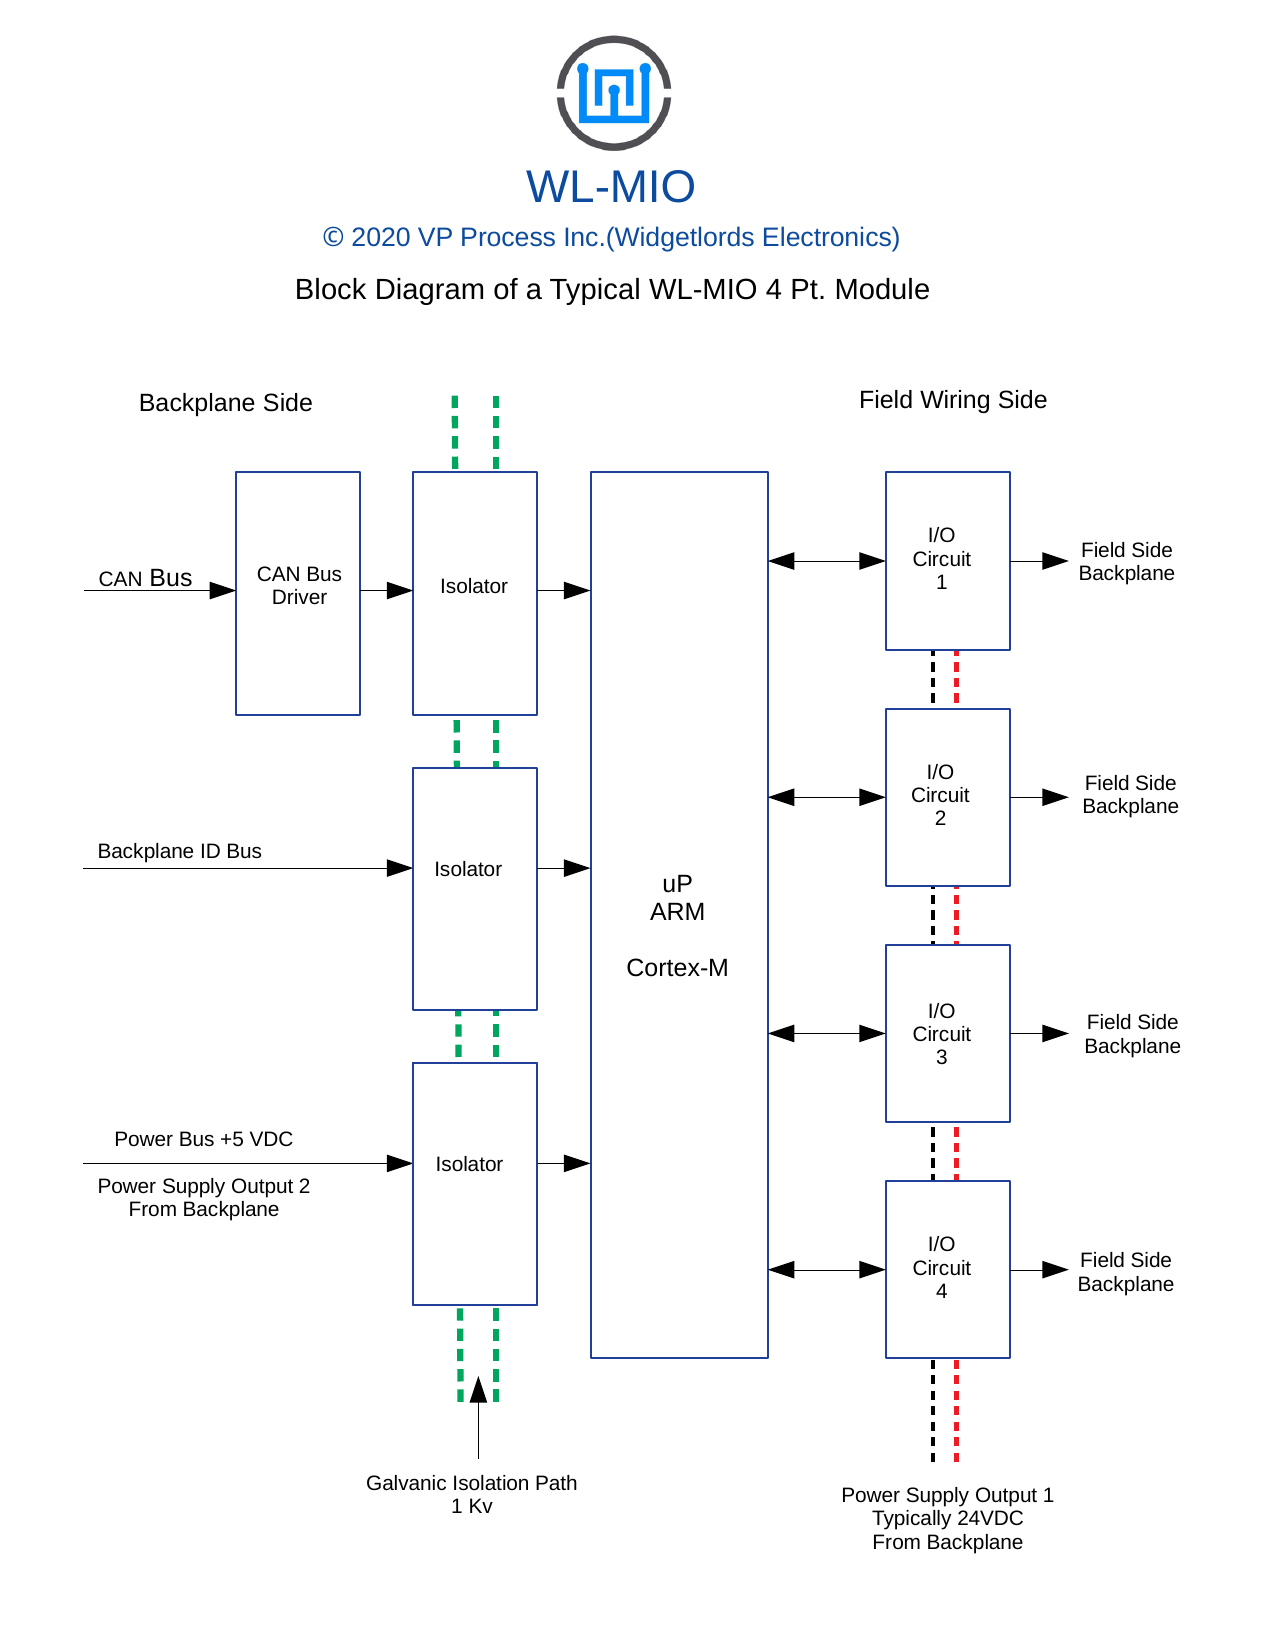

WL-MIO
© 2020 VP Process Inc.(Widgetlords Electronics)
Block Diagram of a Typical WL-MIO 4 Pt. Module
Field Wiring Side
Backplane Side
I/O
Circuit
1
Field Side
Backplane
CAN Bus
Driver
CAN Bus
Isolator
I/O
Circuit
2
Field Side
Backplane
Backplane ID Bus
Isolator
uP
ARM
Cortex-M
I/O
Circuit
3
Field Side
Backplane
Power Bus +5 VDC
Power Supply Output 2
From Backplane
Isolator
Isolator
I/O
Circuit
4
Field Side
Backplane
Galvanic Isolation Path
1 Kv
Power Supply Output 1
Typically 24VDC
From Backplane